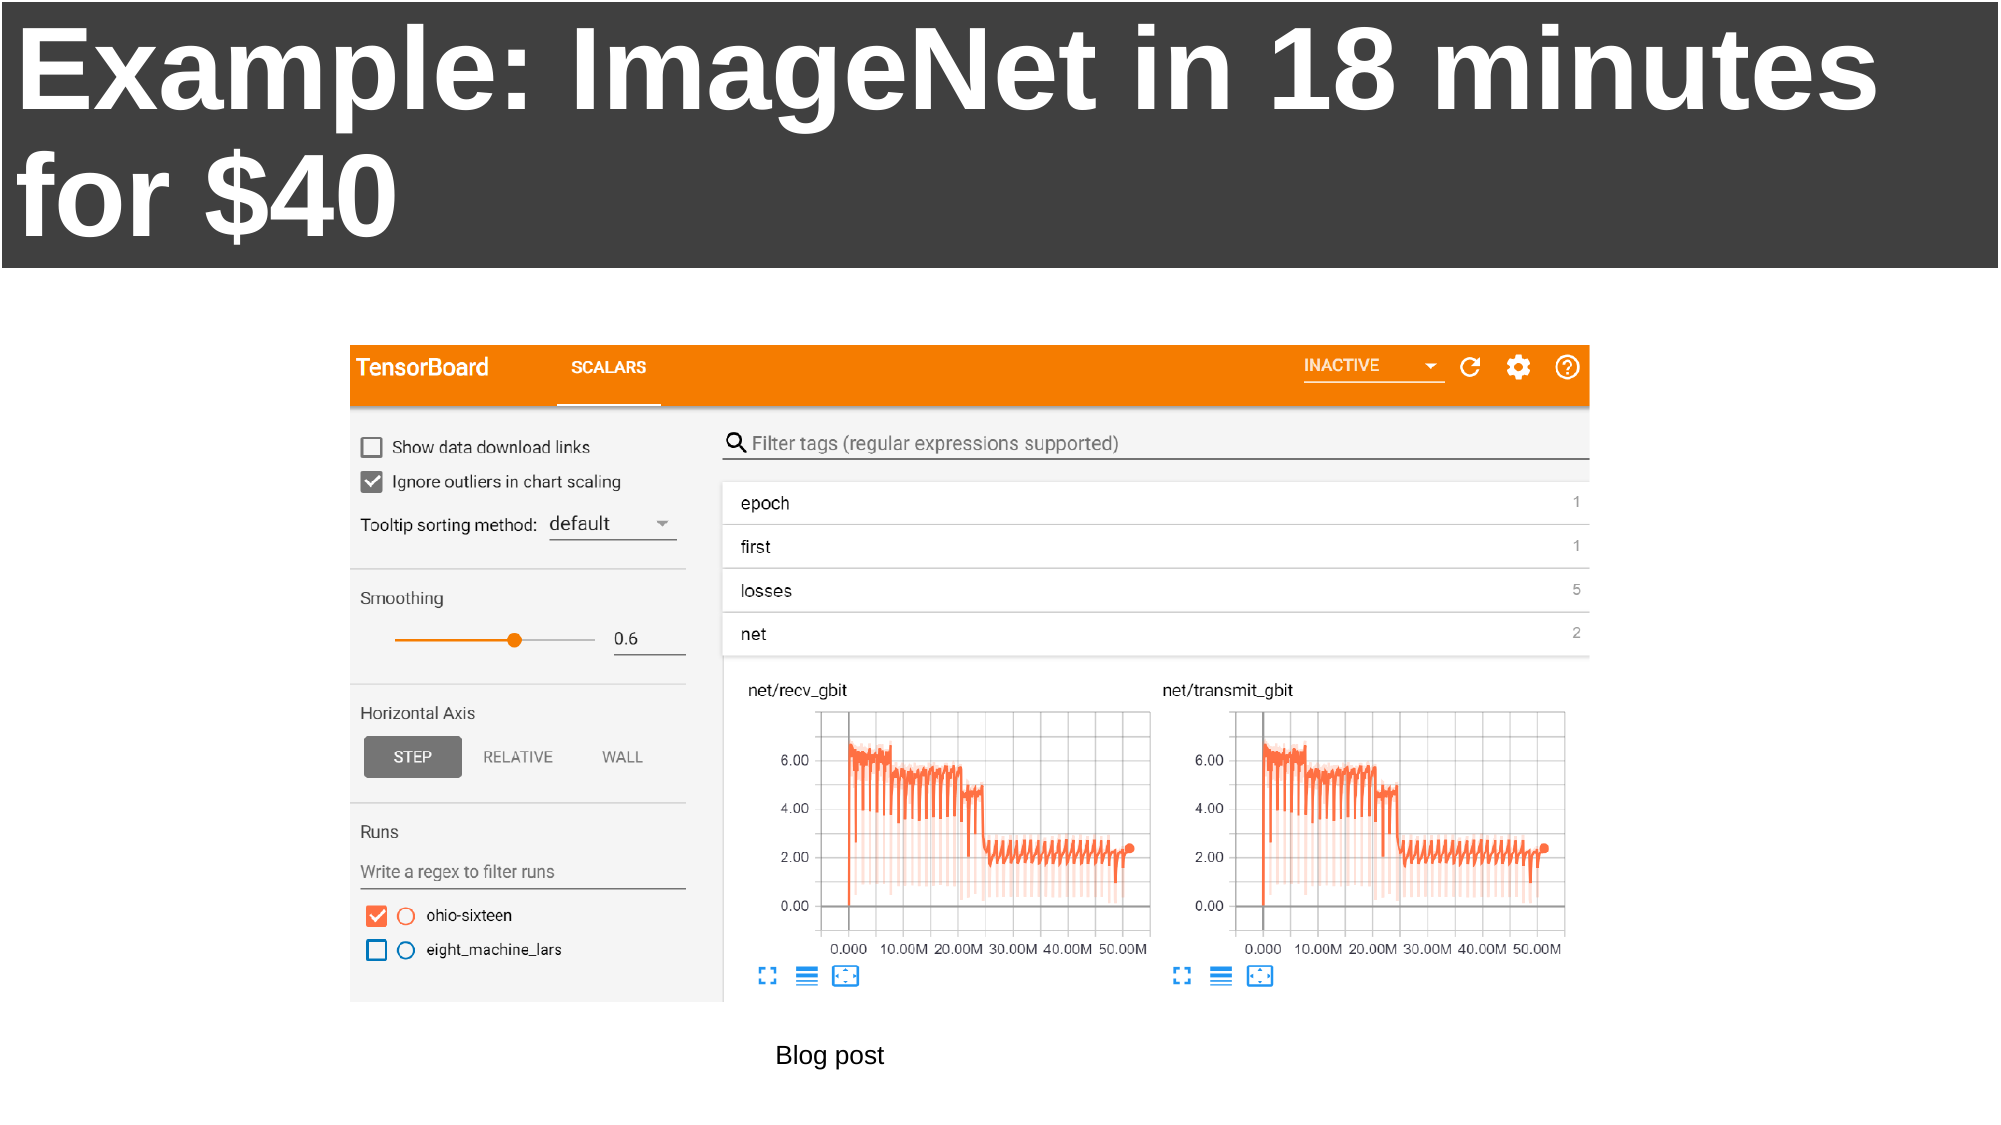

# Example: ImageNet in 18 minutes for $40
Blog post